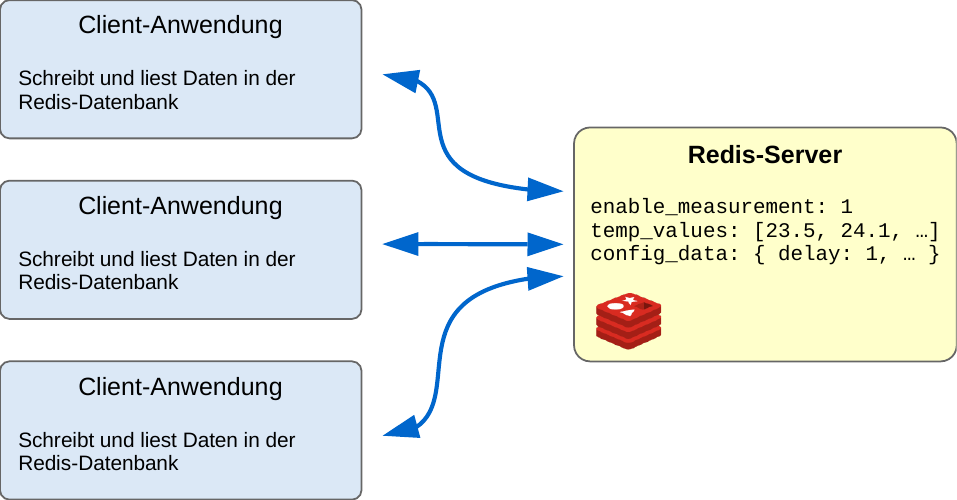

Client-Anwendung
Schreibt und liest Daten in der
Redis-Datenbank
Redis-Server
enable_measurement: 1
temp_values: [23.5, 24.1, …]
config_data: { delay: 1, … }
Client-Anwendung
Schreibt und liest Daten in der
Redis-Datenbank
Client-Anwendung
Schreibt und liest Daten in der
Redis-Datenbank